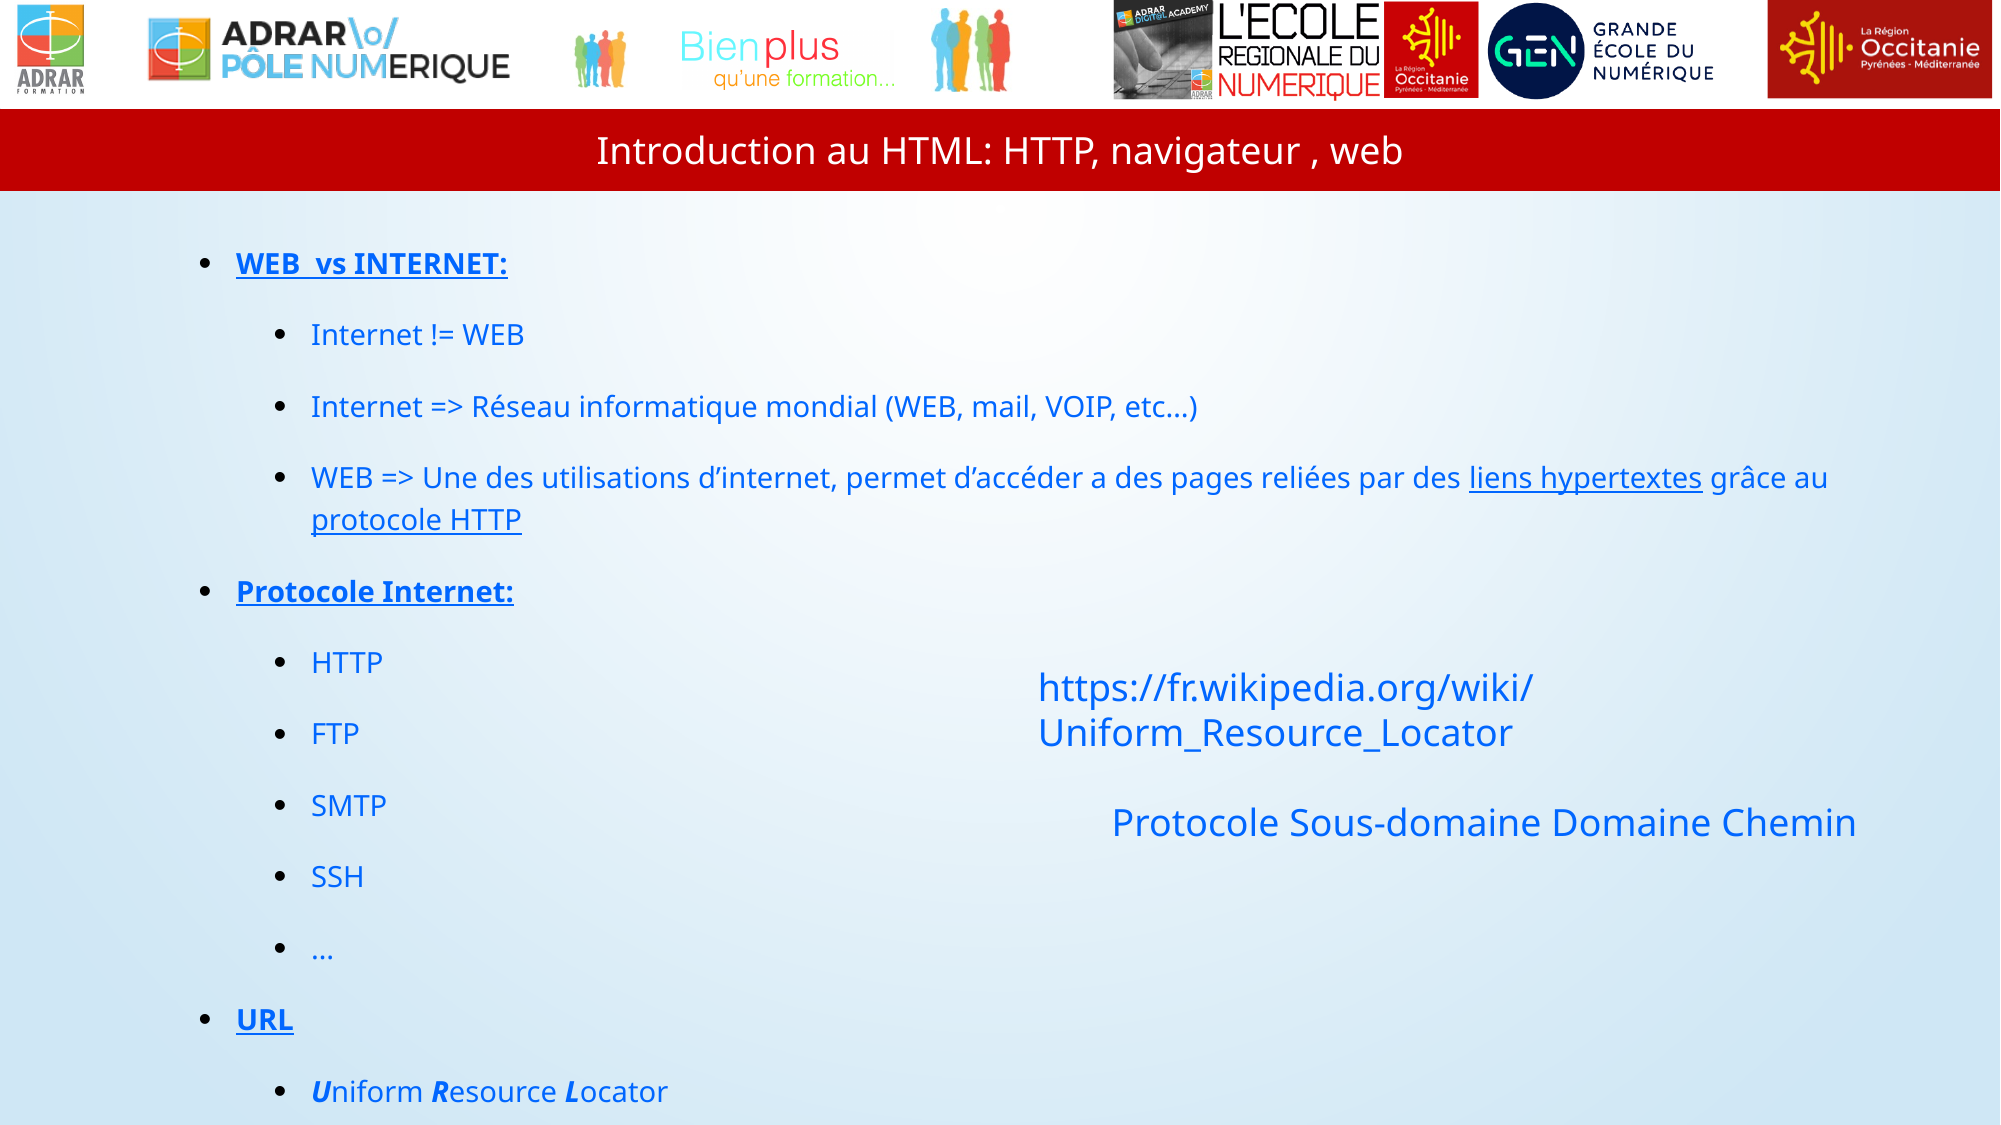

# Présentation: HTTP, navigateur, web
Introduction au HTML: HTTP, navigateur , web
WEB vs INTERNET:
Internet != WEB
Internet => Réseau informatique mondial (WEB, mail, VOIP, etc…)
WEB => Une des utilisations d’internet, permet d’accéder a des pages reliées par des liens hypertextes grâce au protocole HTTP
Protocole Internet:
HTTP
FTP
SMTP
SSH
…
URL
Uniform Resource Locator
Aussi appelée « adresse web »
Ex => https://fr.wikipedia.org/wiki/Uniform_Resource_Locator
https://fr.wikipedia.org/wiki/Uniform_Resource_Locator
	Protocole Sous-domaine Domaine Chemin